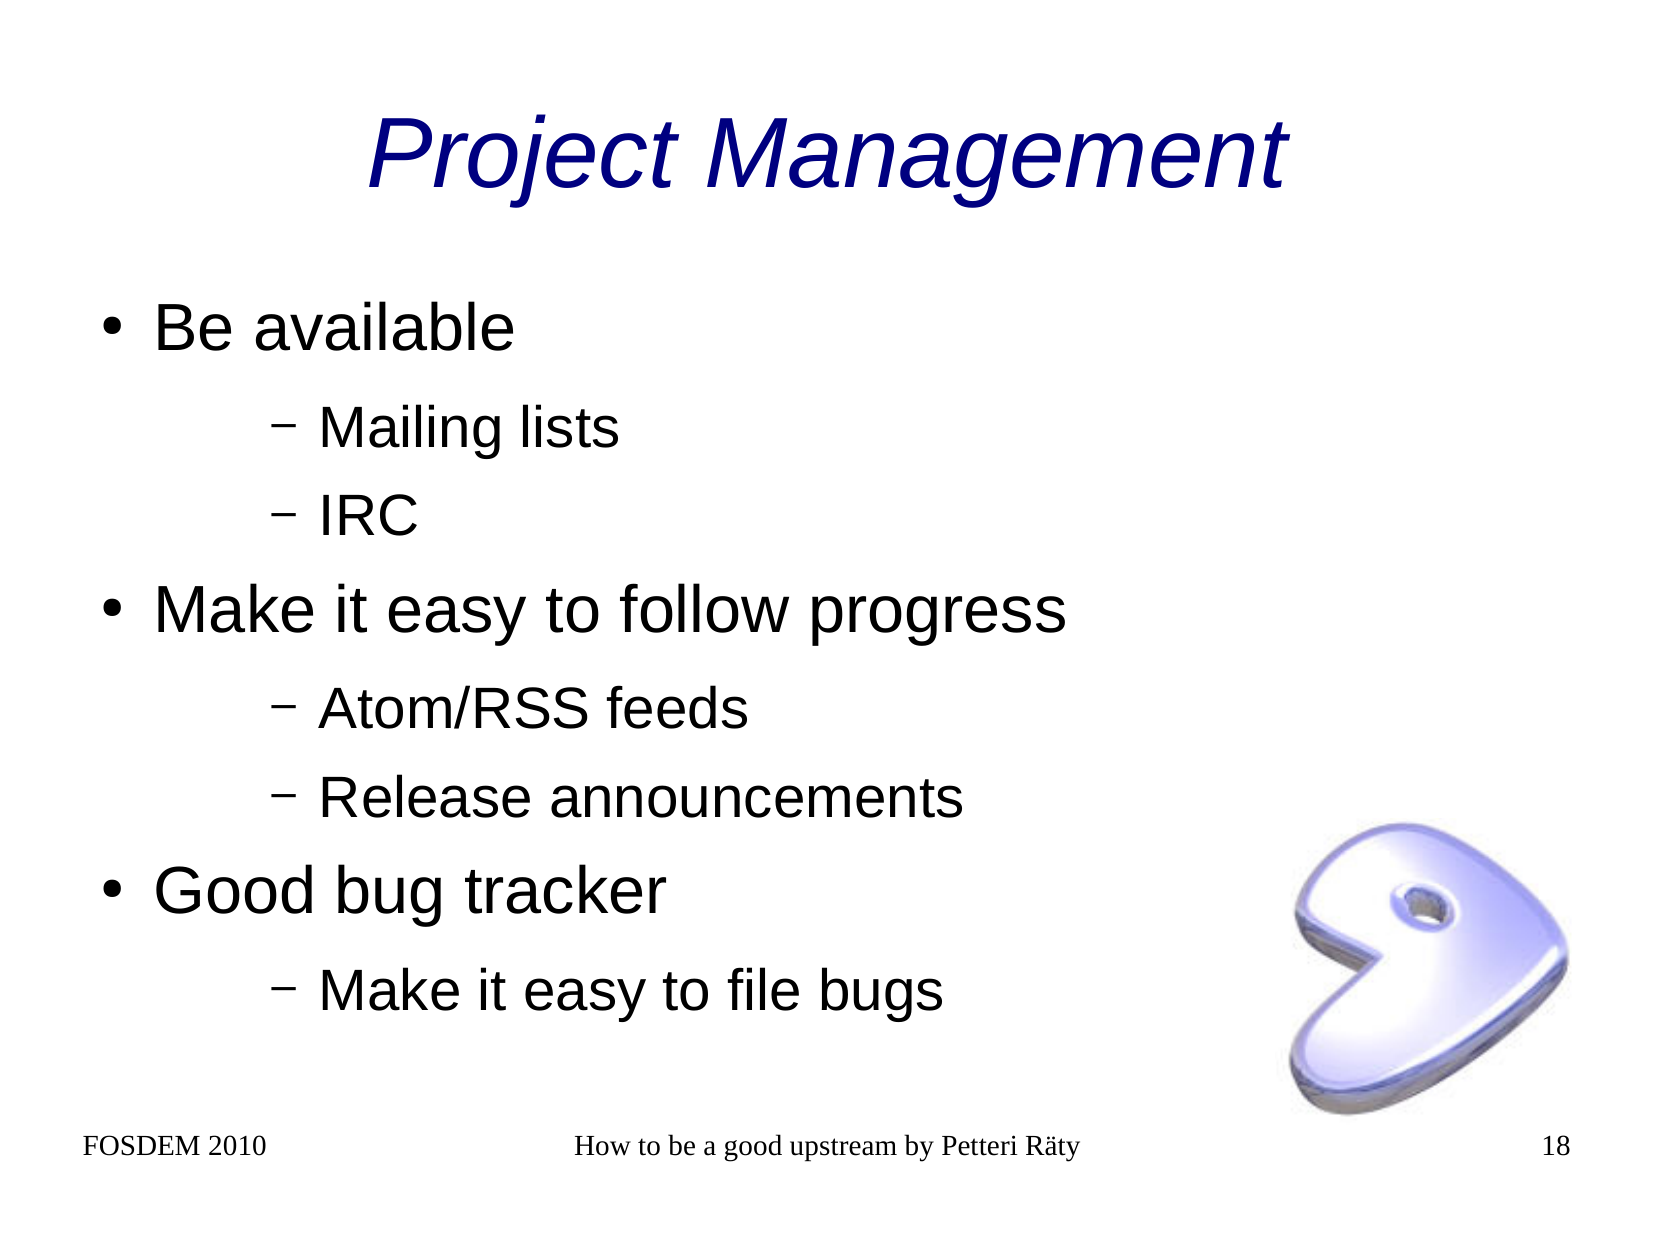

# Project Management
Be available
Mailing lists
IRC
Make it easy to follow progress
Atom/RSS feeds
Release announcements
Good bug tracker
Make it easy to file bugs
18